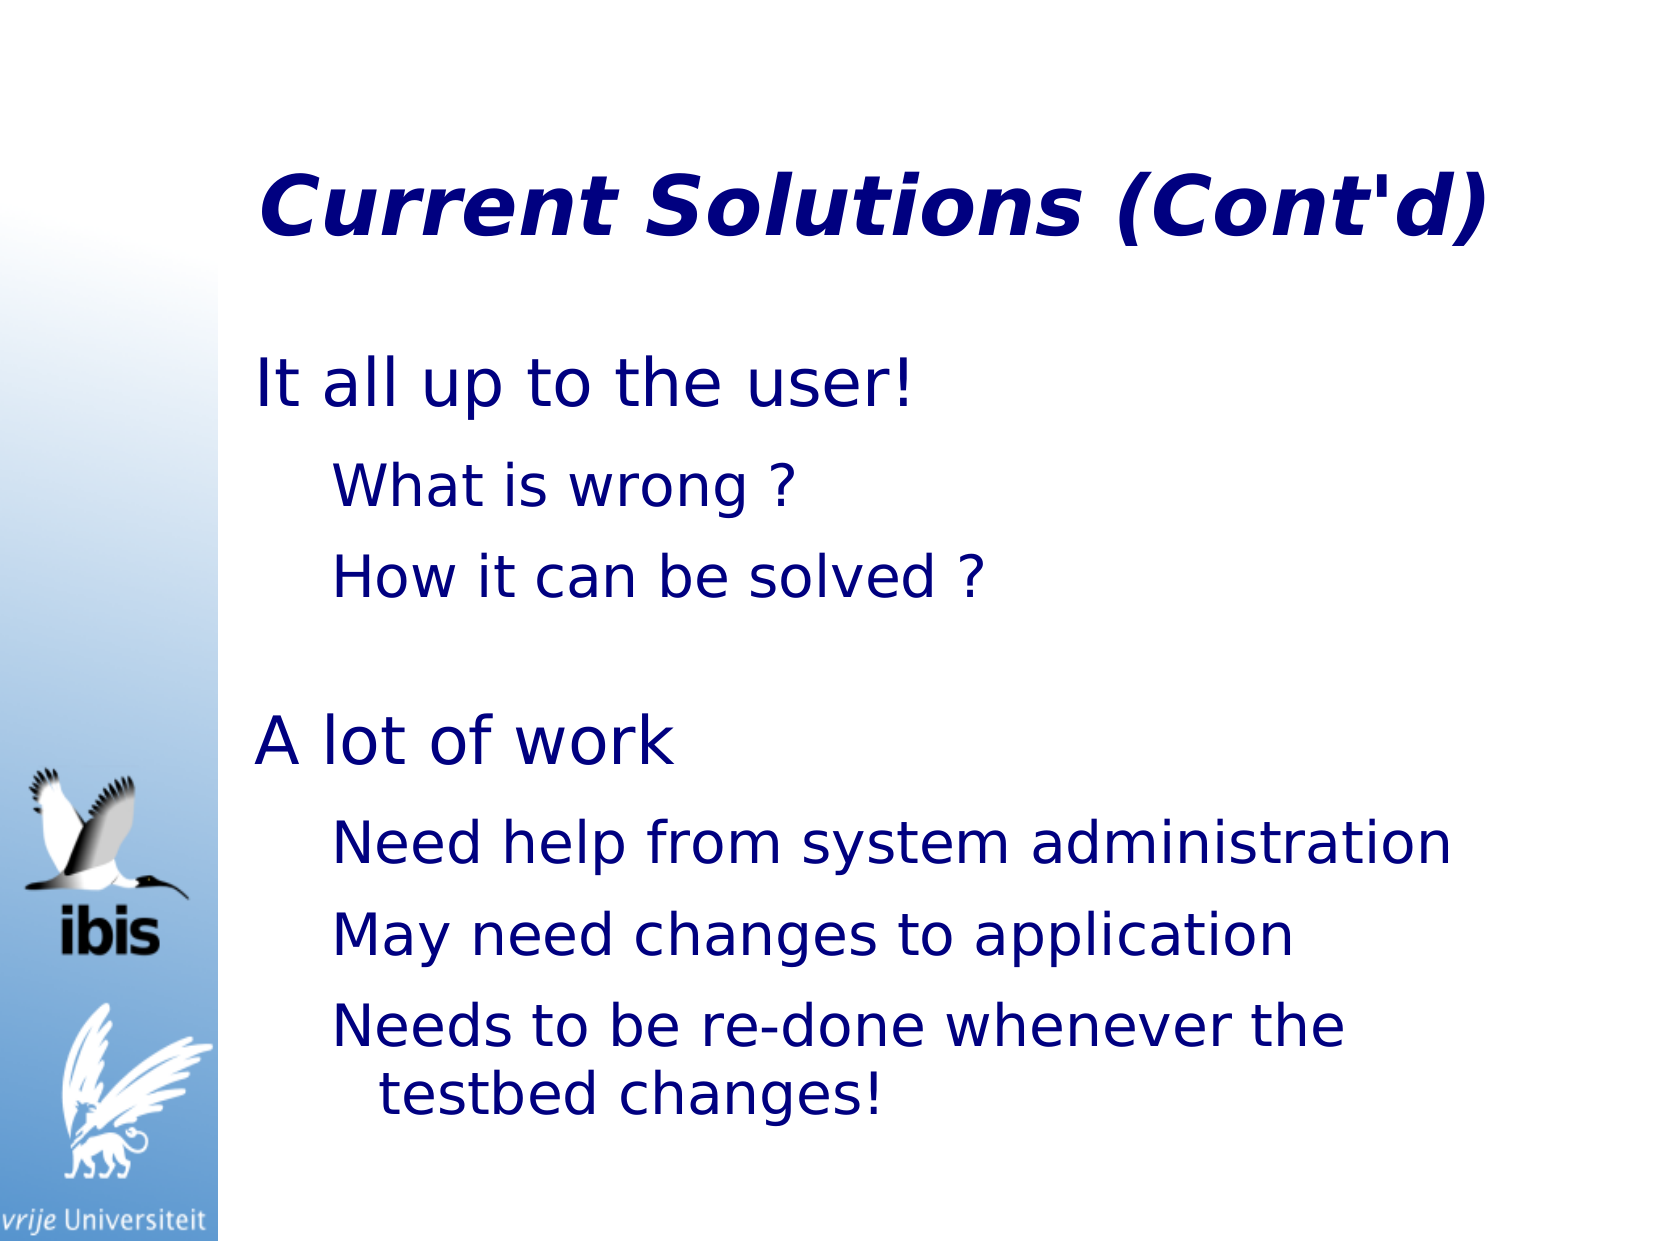

# Current Solutions (Cont'd)
It all up to the user!
What is wrong ?
How it can be solved ?
A lot of work
Need help from system administration
May need changes to application
Needs to be re-done whenever the testbed changes!